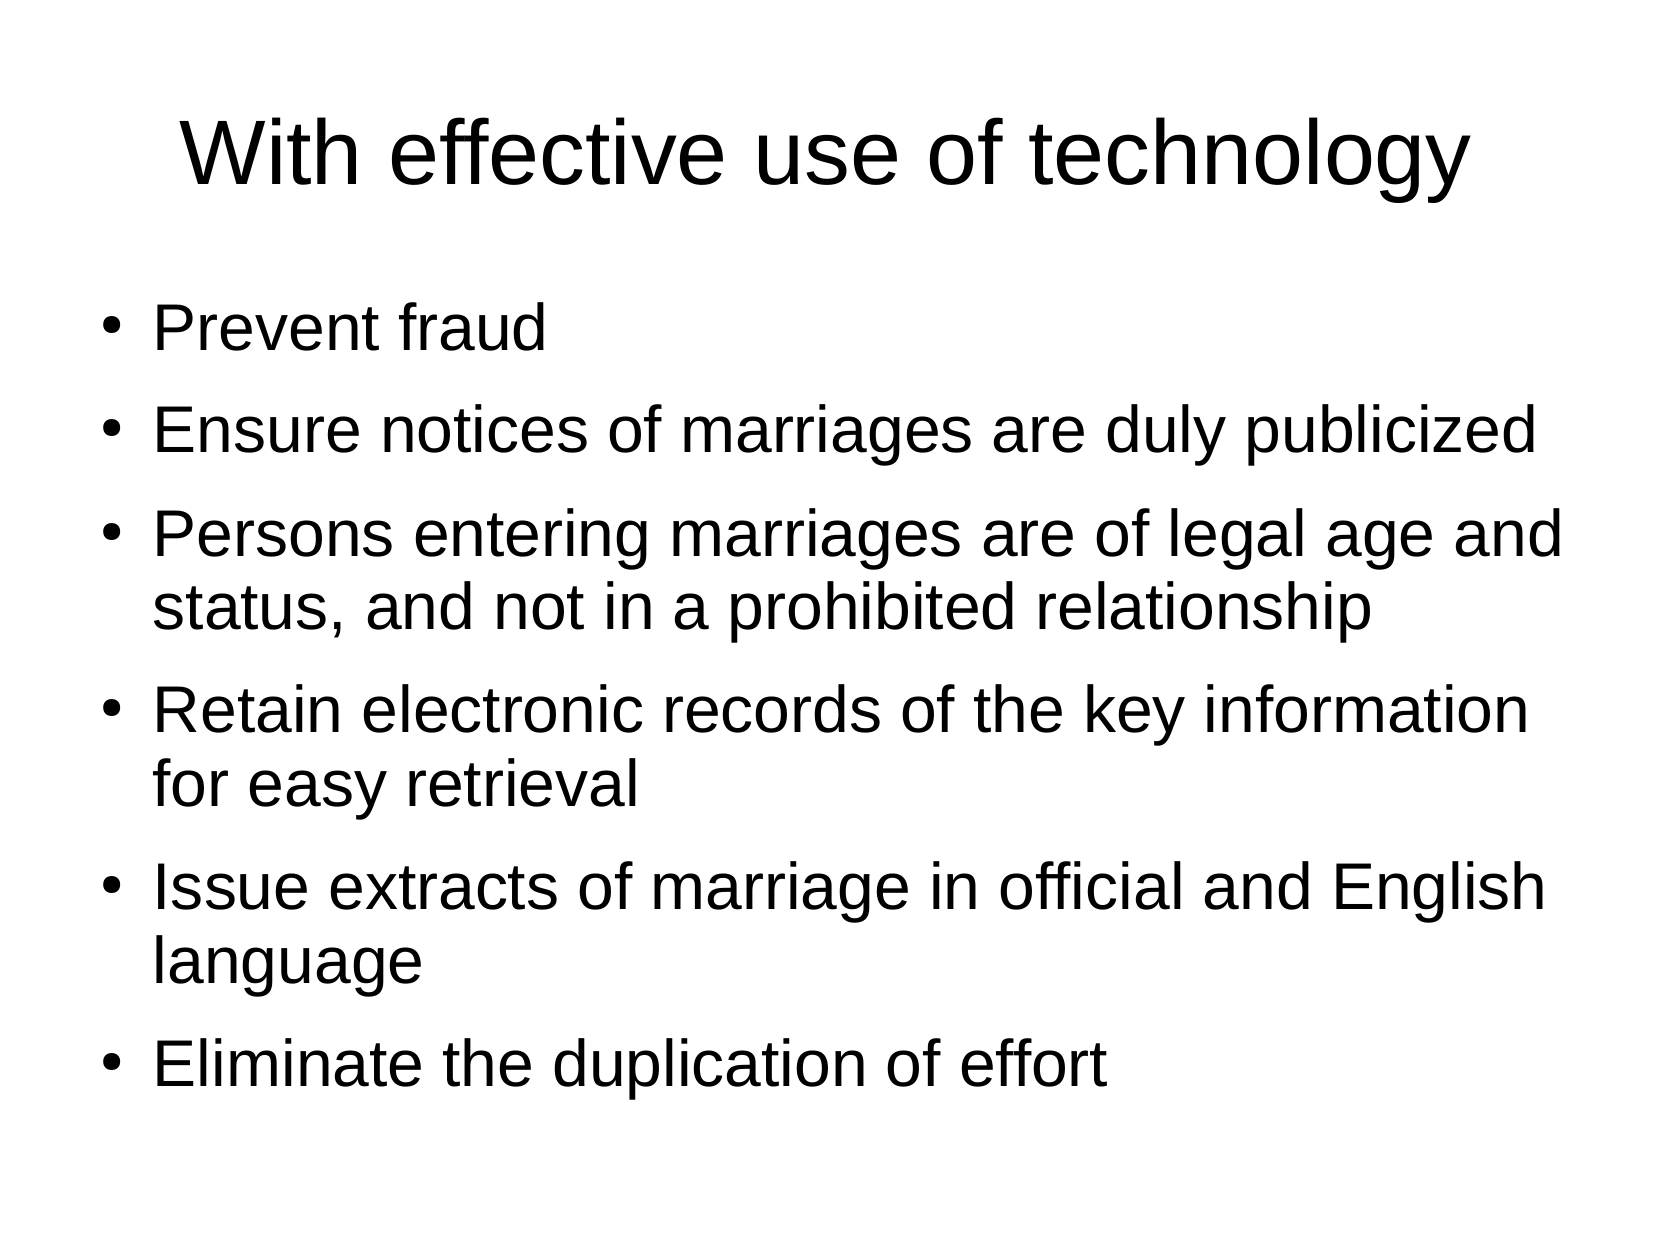

# With effective use of technology
Prevent fraud
Ensure notices of marriages are duly publicized
Persons entering marriages are of legal age and status, and not in a prohibited relationship
Retain electronic records of the key information for easy retrieval
Issue extracts of marriage in official and English language
Eliminate the duplication of effort